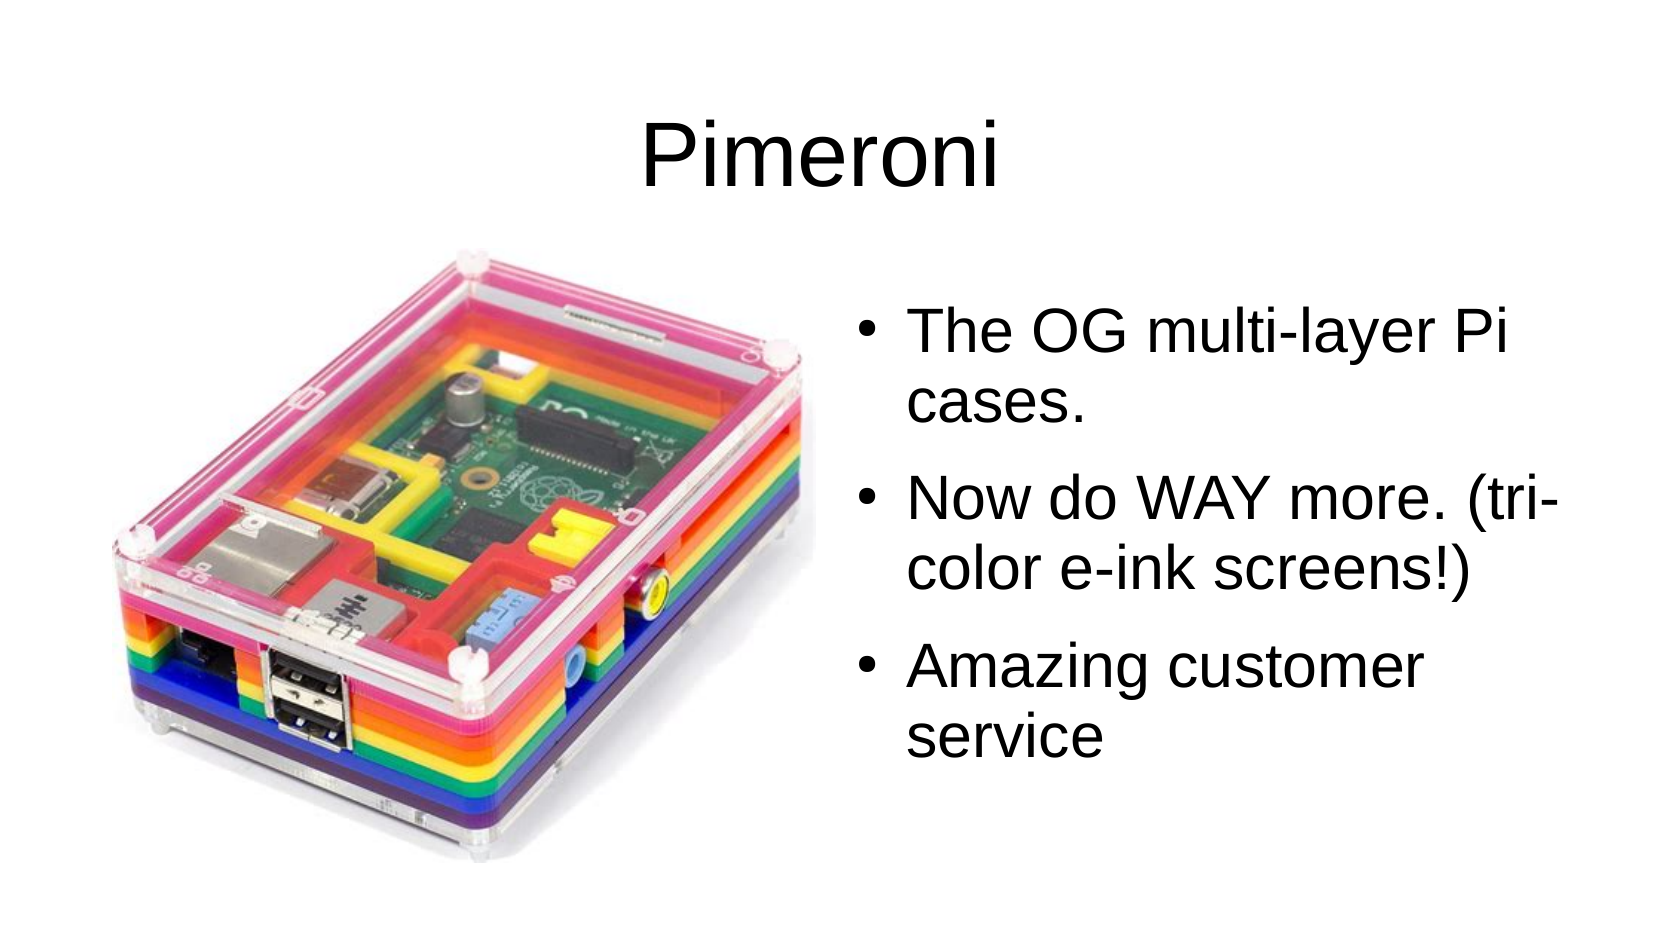

# Pimeroni
The OG multi-layer Pi cases.
Now do WAY more. (tri-color e-ink screens!)
Amazing customer service